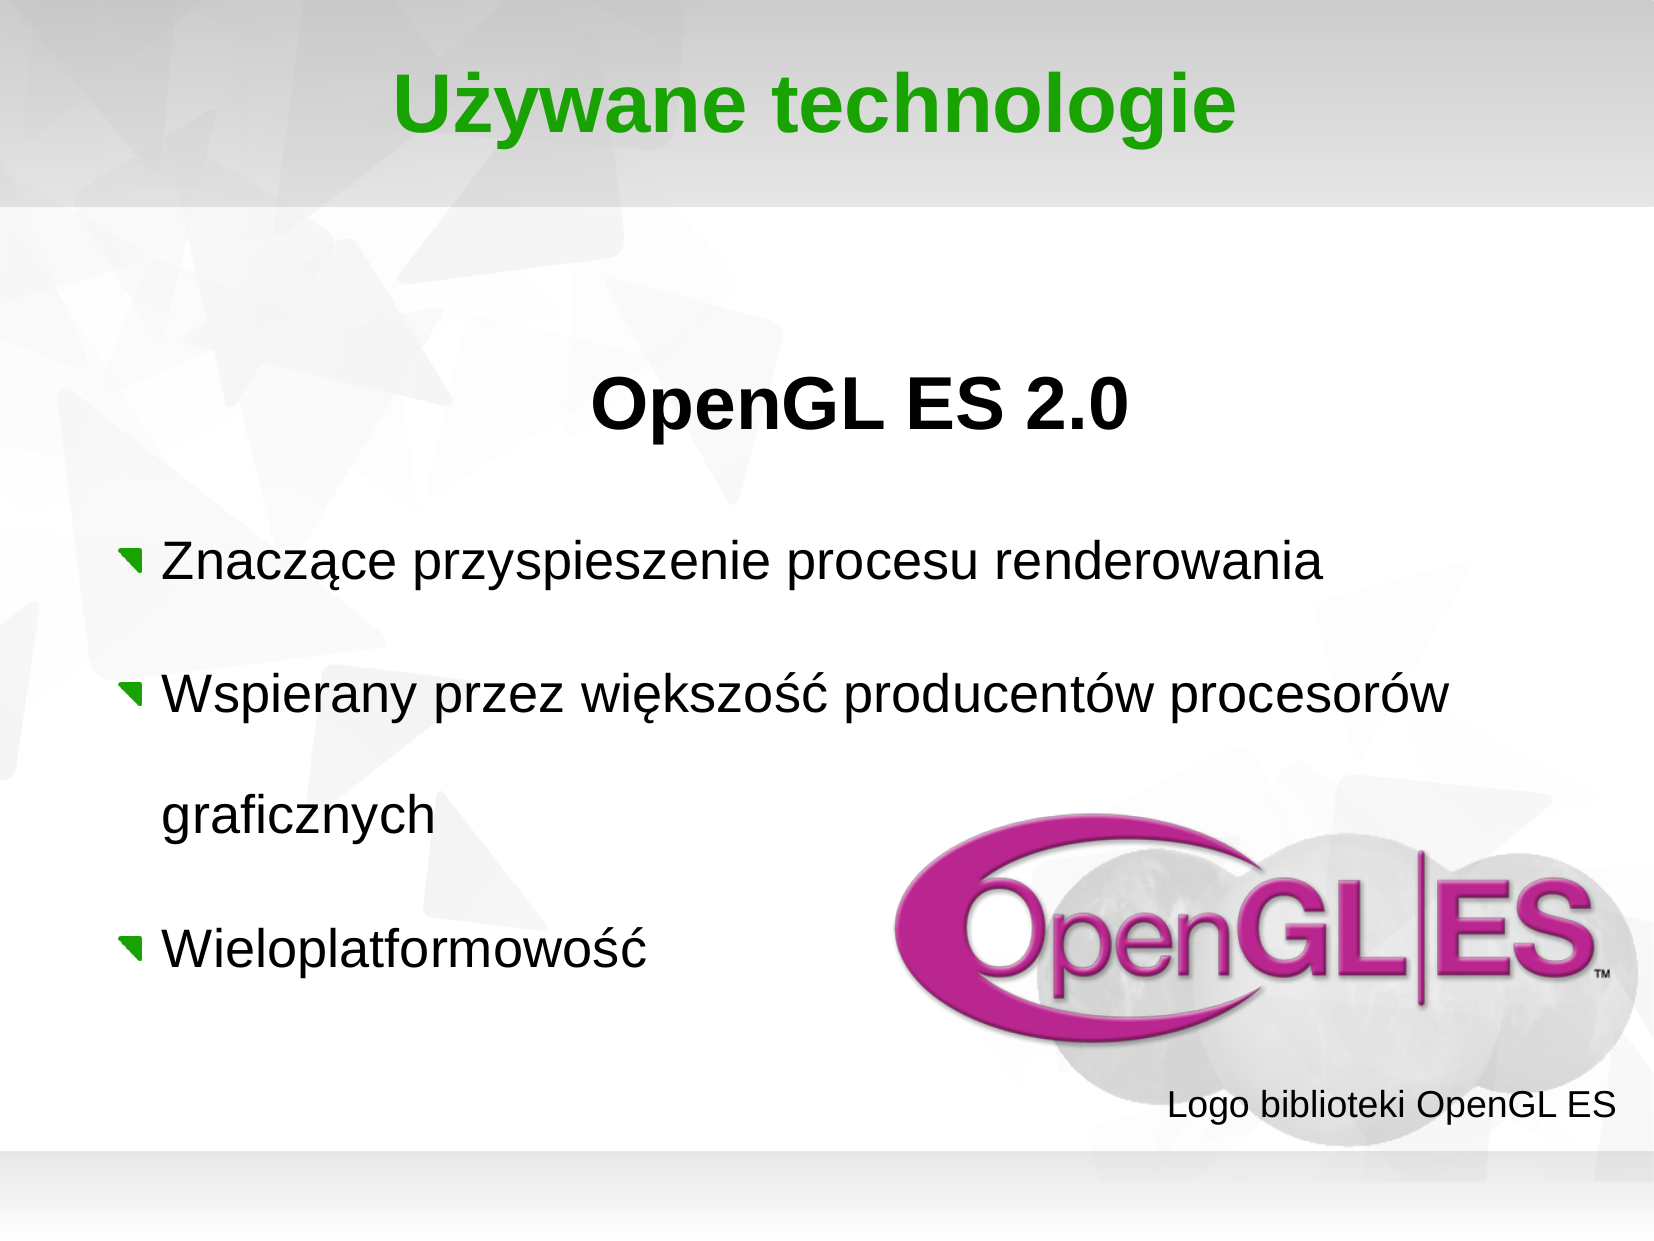

# Używane technologie
OpenGL ES 2.0
Znaczące przyspieszenie procesu renderowania
Wspierany przez większość producentów procesorów graficznych
Wieloplatformowość
Logo biblioteki OpenGL ES